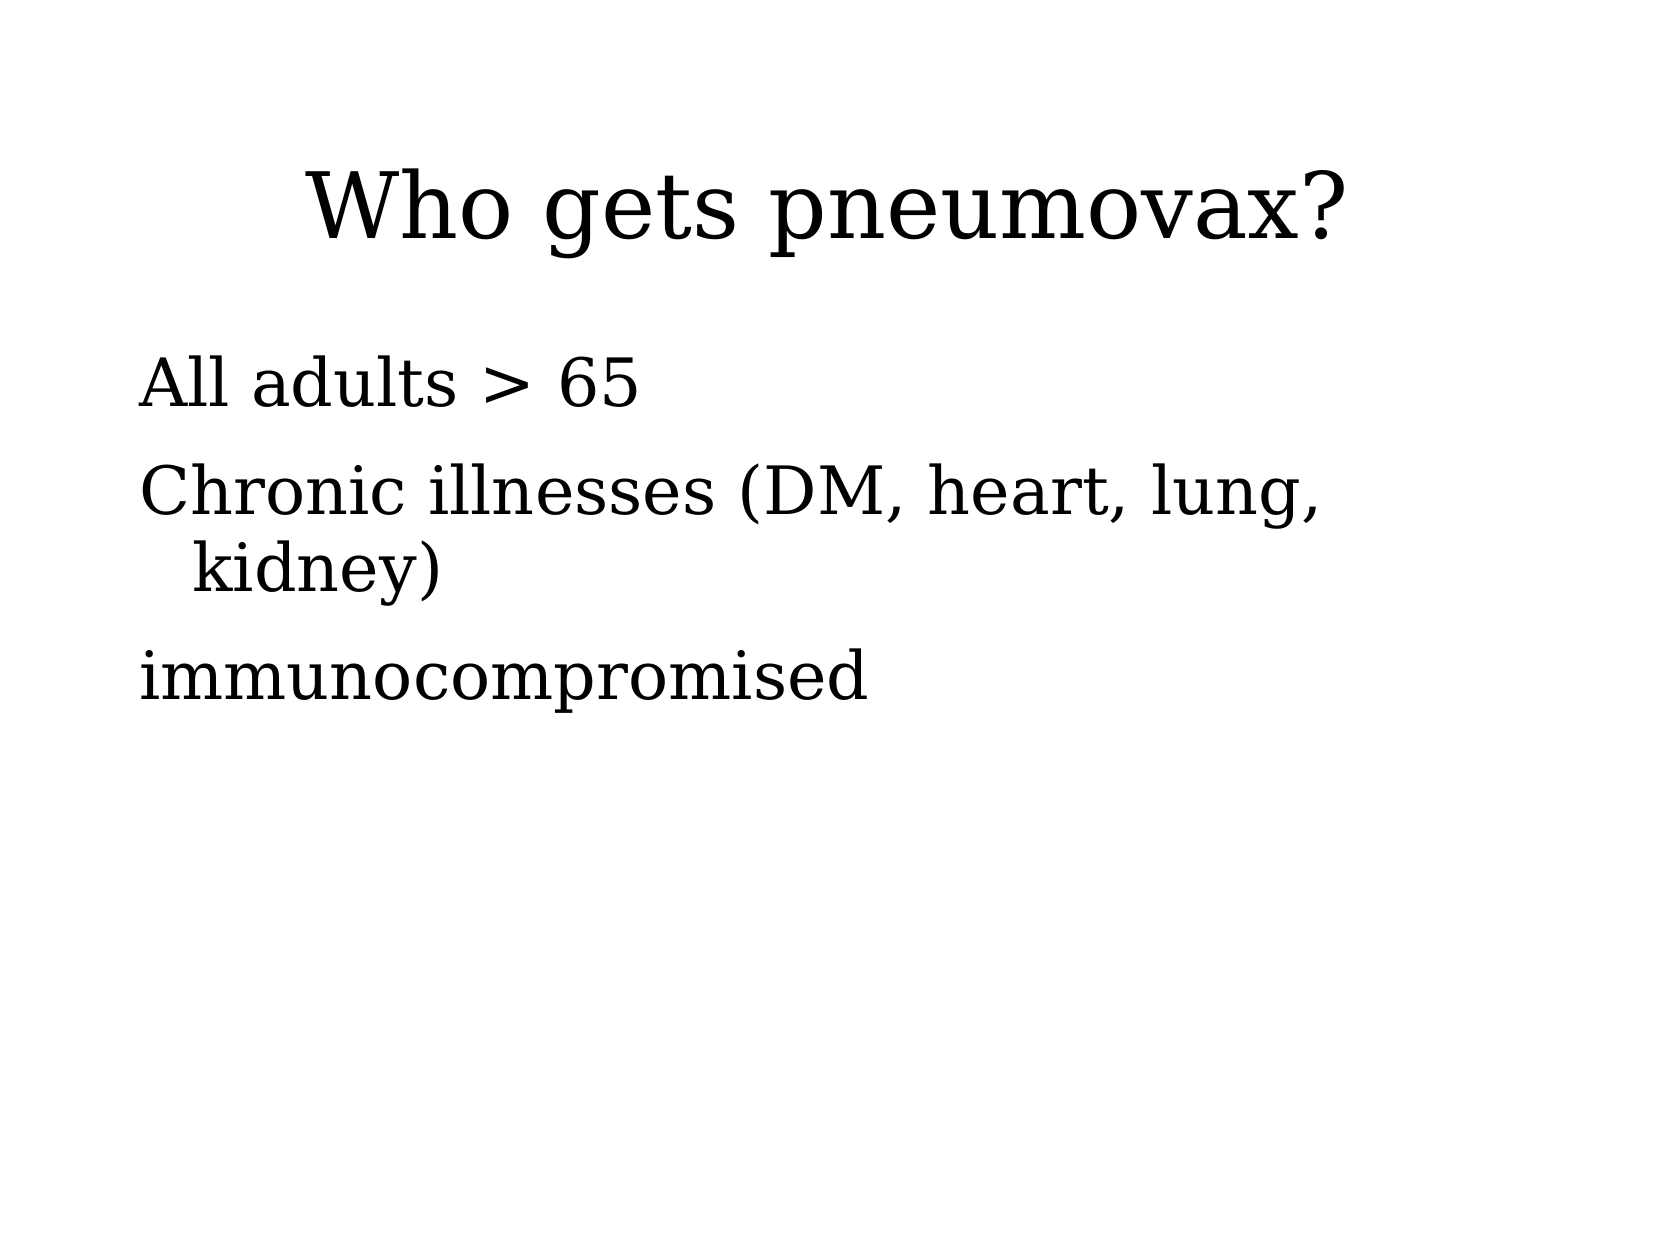

# Who gets pneumovax?
All adults > 65
Chronic illnesses (DM, heart, lung, kidney)
immunocompromised